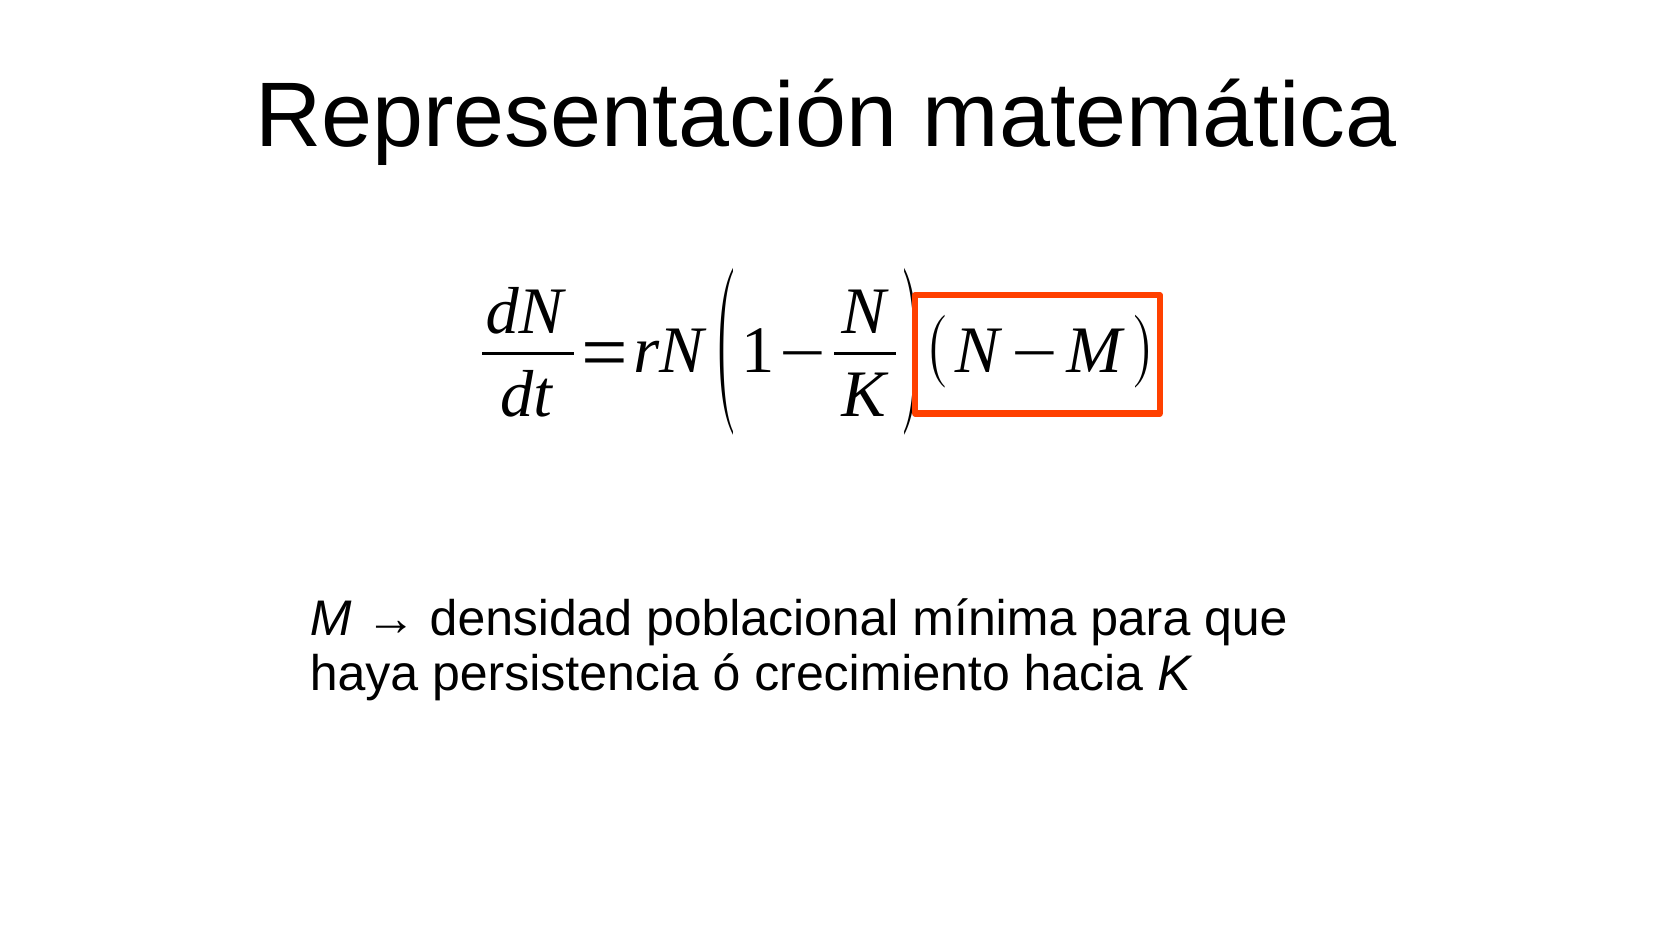

# Representación matemática
M → densidad poblacional mínima para que haya persistencia ó crecimiento hacia K